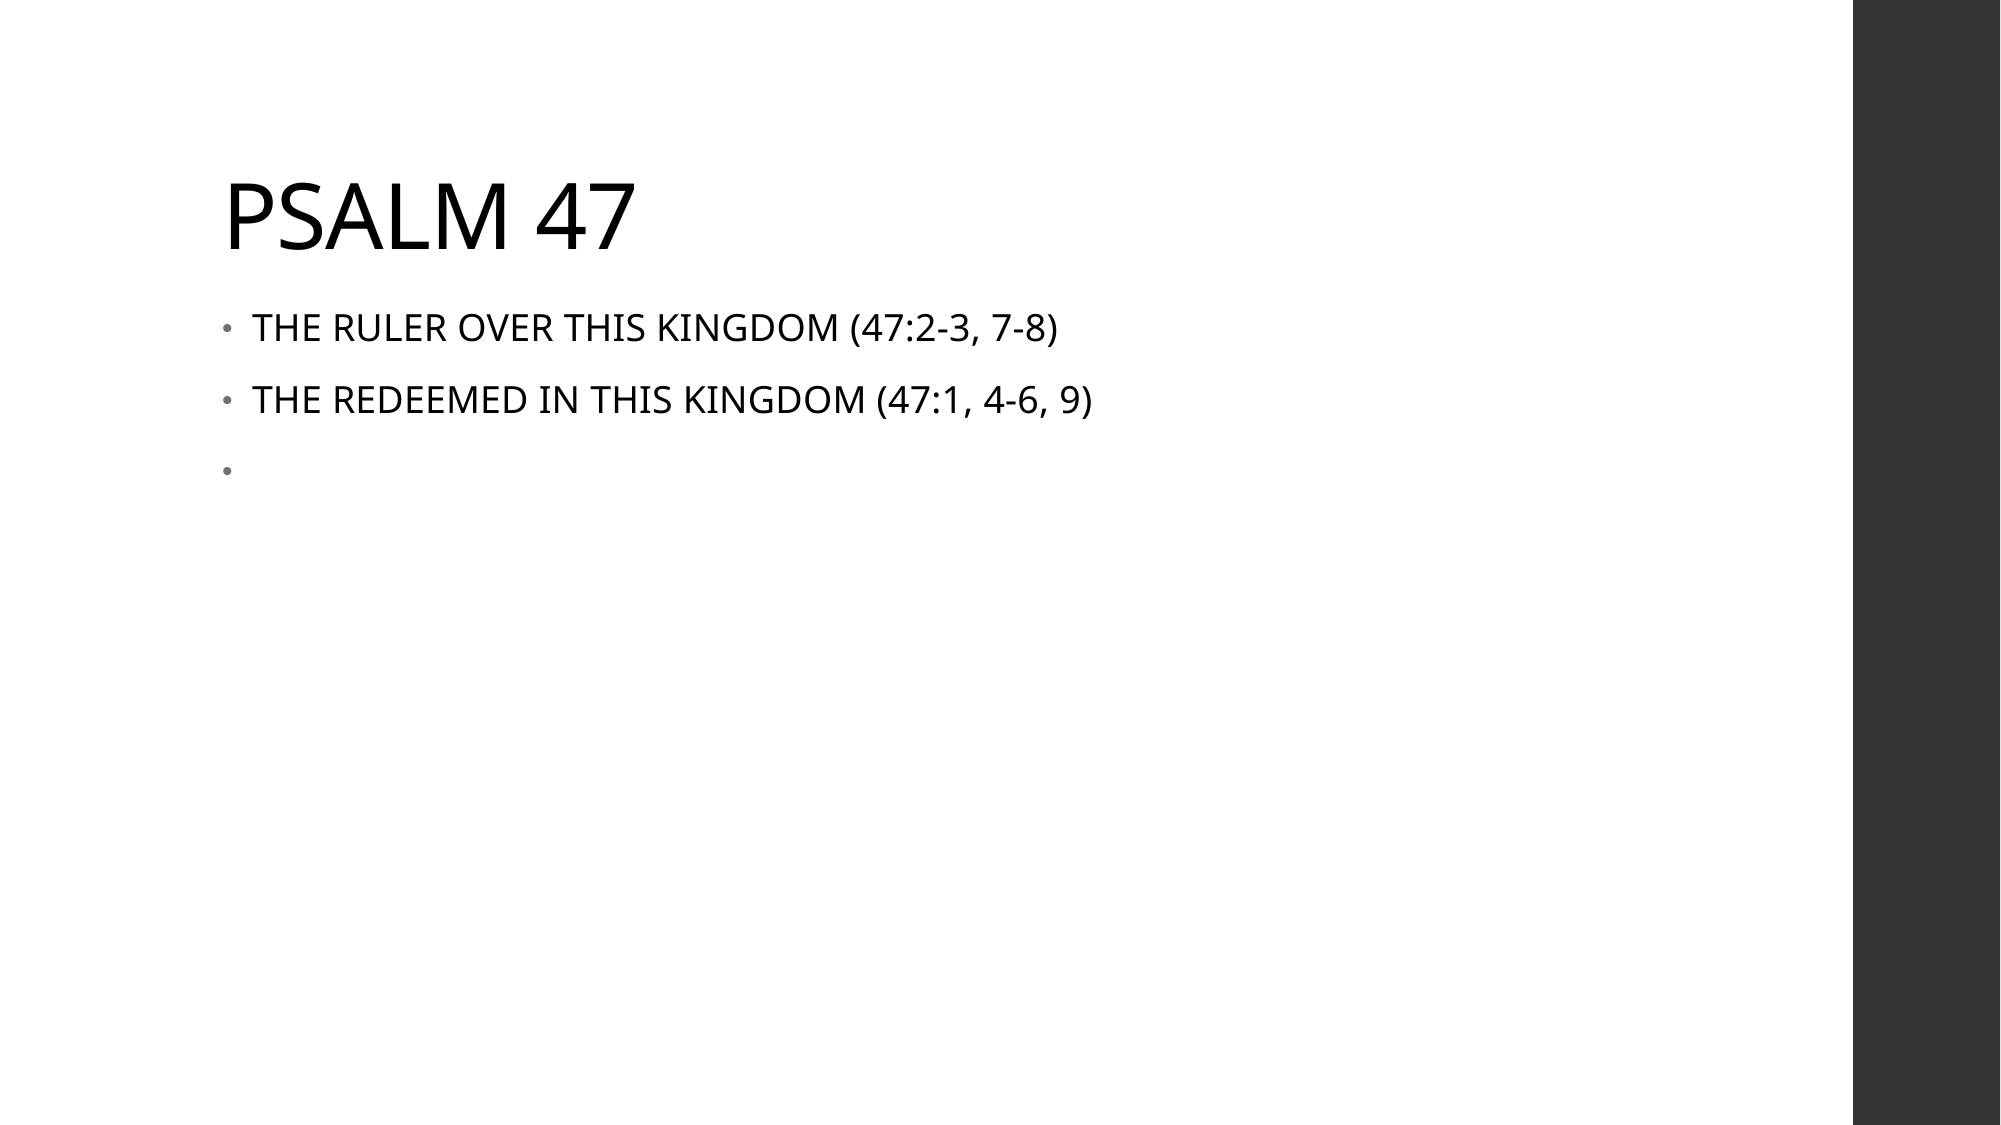

# PSALM 47
THE RULER OVER THIS KINGDOM (47:2-3, 7-8)
THE REDEEMED IN THIS KINGDOM (47:1, 4-6, 9)